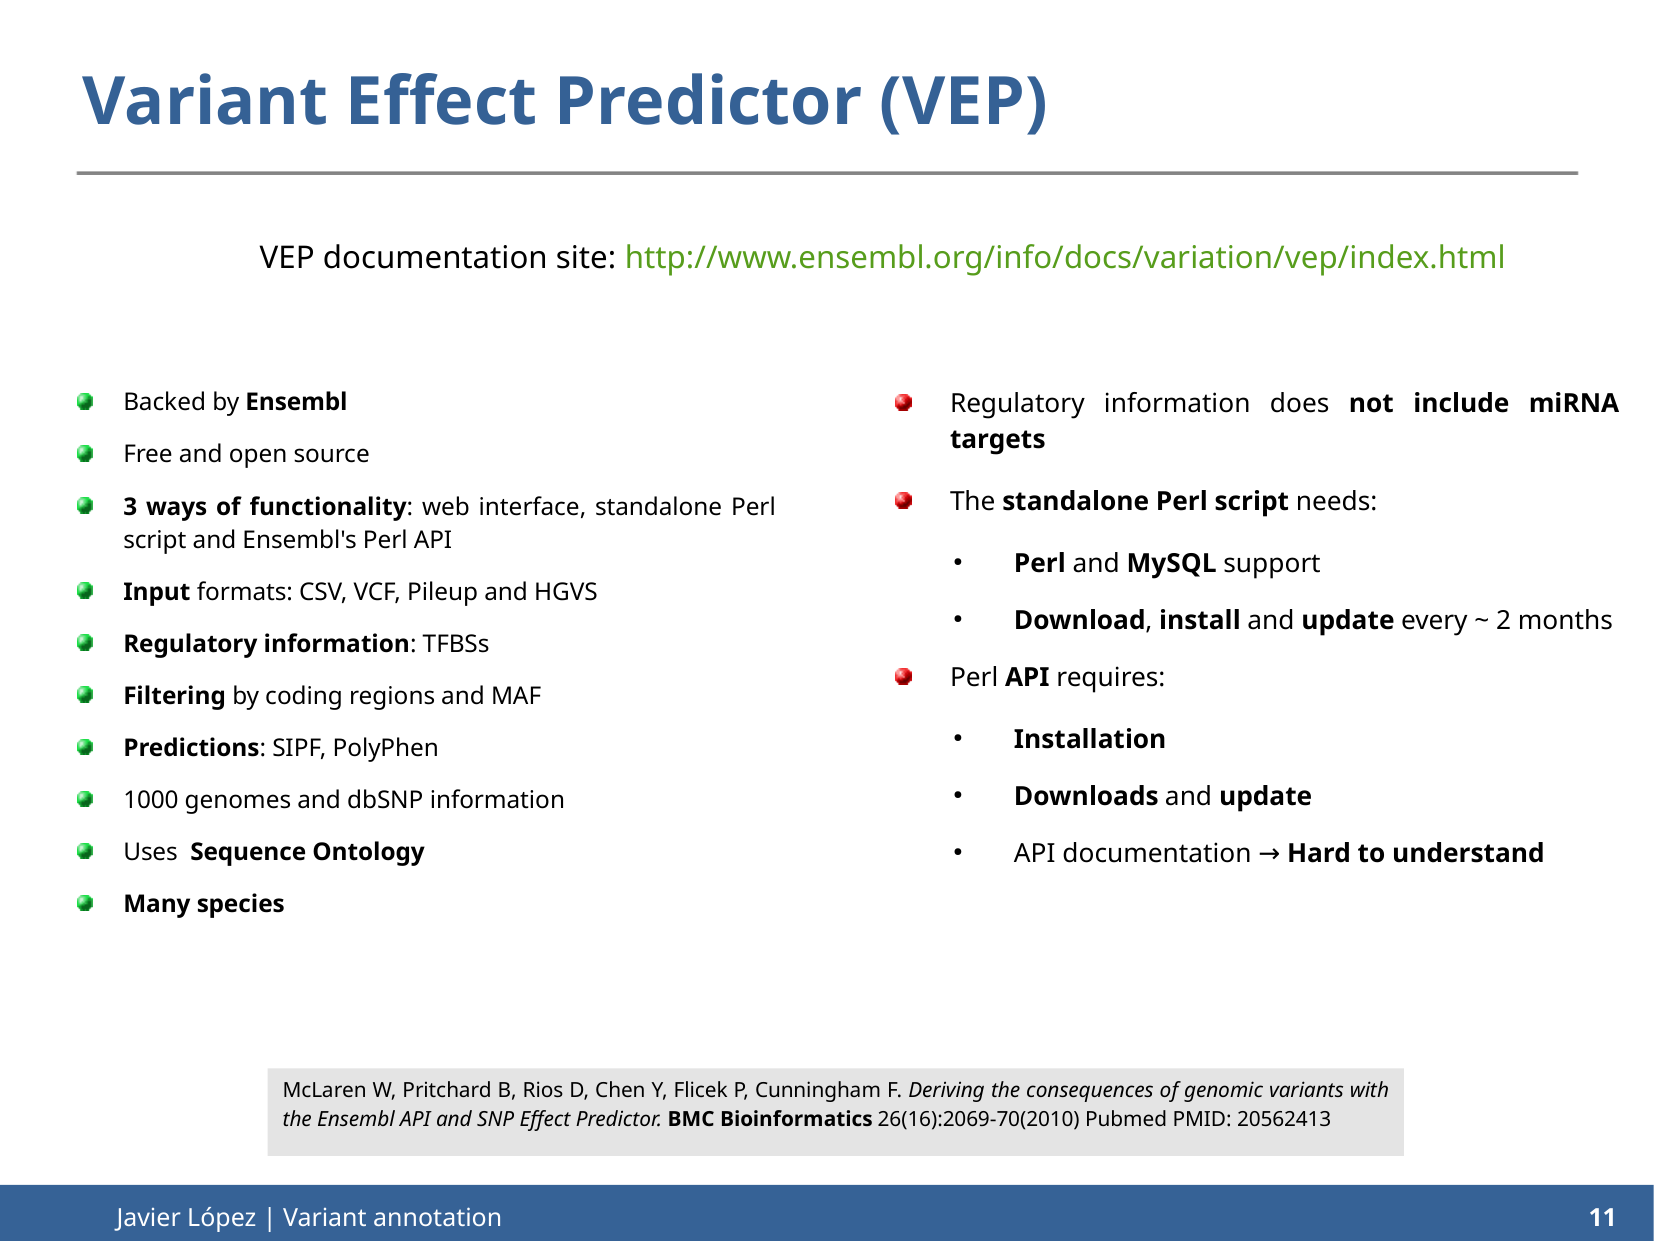

Variant Effect Predictor (VEP)
VEP documentation site: http://www.ensembl.org/info/docs/variation/vep/index.html
# Backed by Ensembl
Free and open source
3 ways of functionality: web interface, standalone Perl script and Ensembl's Perl API
Input formats: CSV, VCF, Pileup and HGVS
Regulatory information: TFBSs
Filtering by coding regions and MAF
Predictions: SIPF, PolyPhen
1000 genomes and dbSNP information
Uses Sequence Ontology
Many species
Regulatory information does not include miRNA targets
The standalone Perl script needs:
Perl and MySQL support
Download, install and update every ~ 2 months
Perl API requires:
Installation
Downloads and update
API documentation → Hard to understand
McLaren W, Pritchard B, Rios D, Chen Y, Flicek P, Cunningham F. Deriving the consequences of genomic variants with the Ensembl API and SNP Effect Predictor. BMC Bioinformatics 26(16):2069-70(2010) Pubmed PMID: 20562413
Javier López | Variant annotation
11